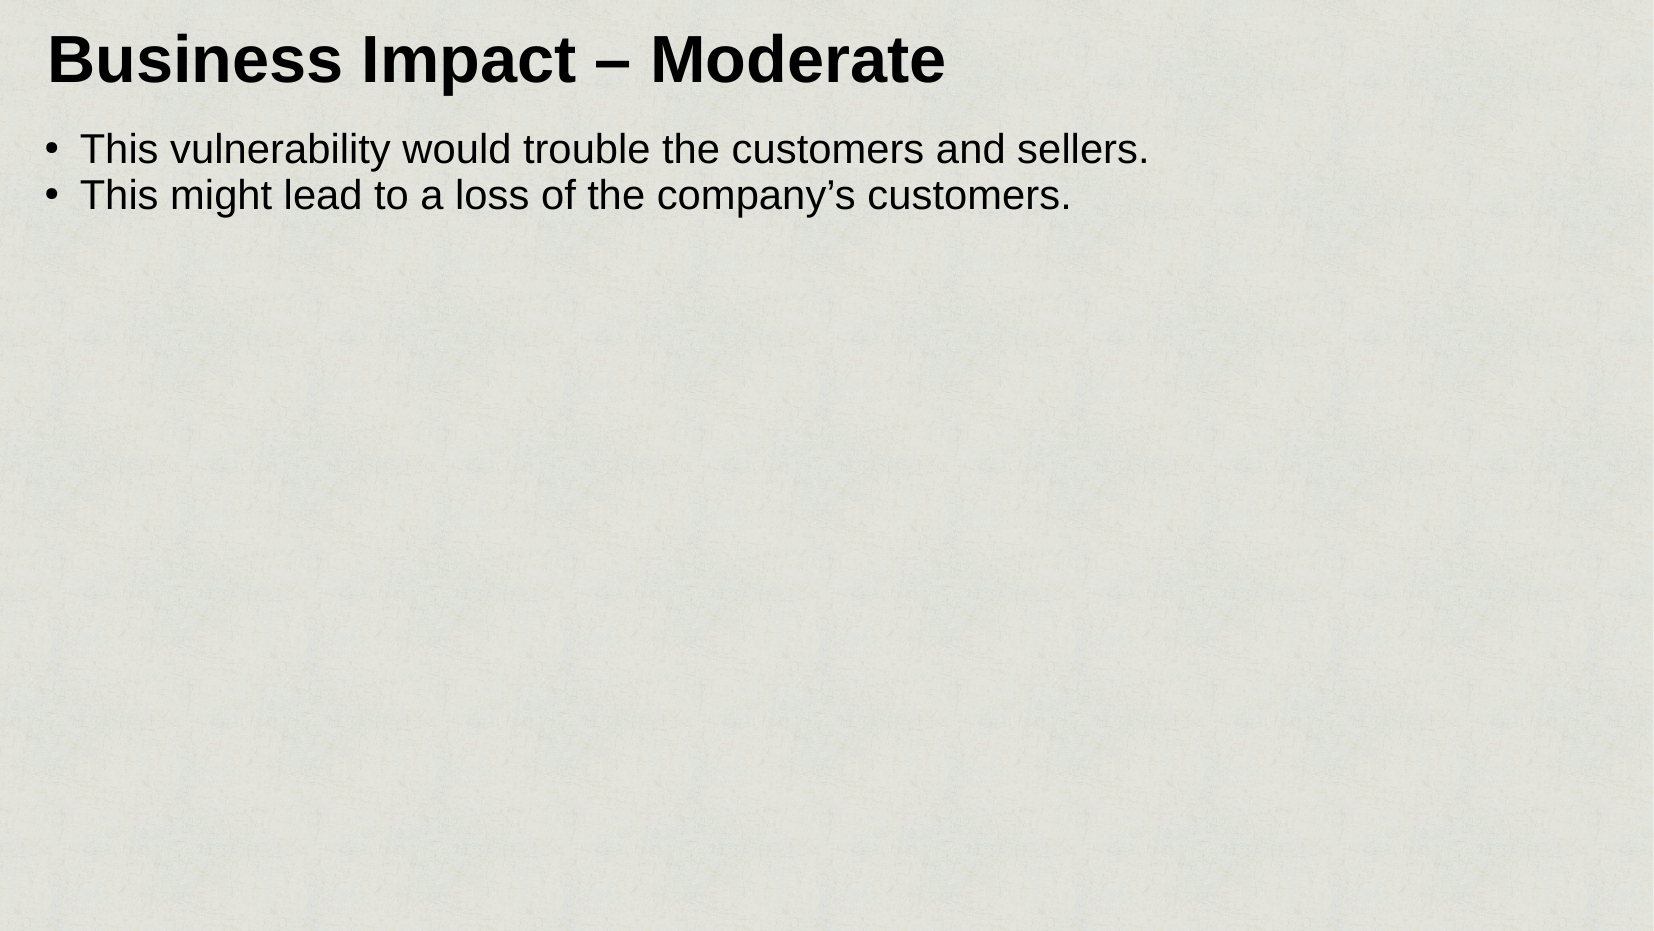

# Business Impact – Moderate
This vulnerability would trouble the customers and sellers.
This might lead to a loss of the company’s customers.